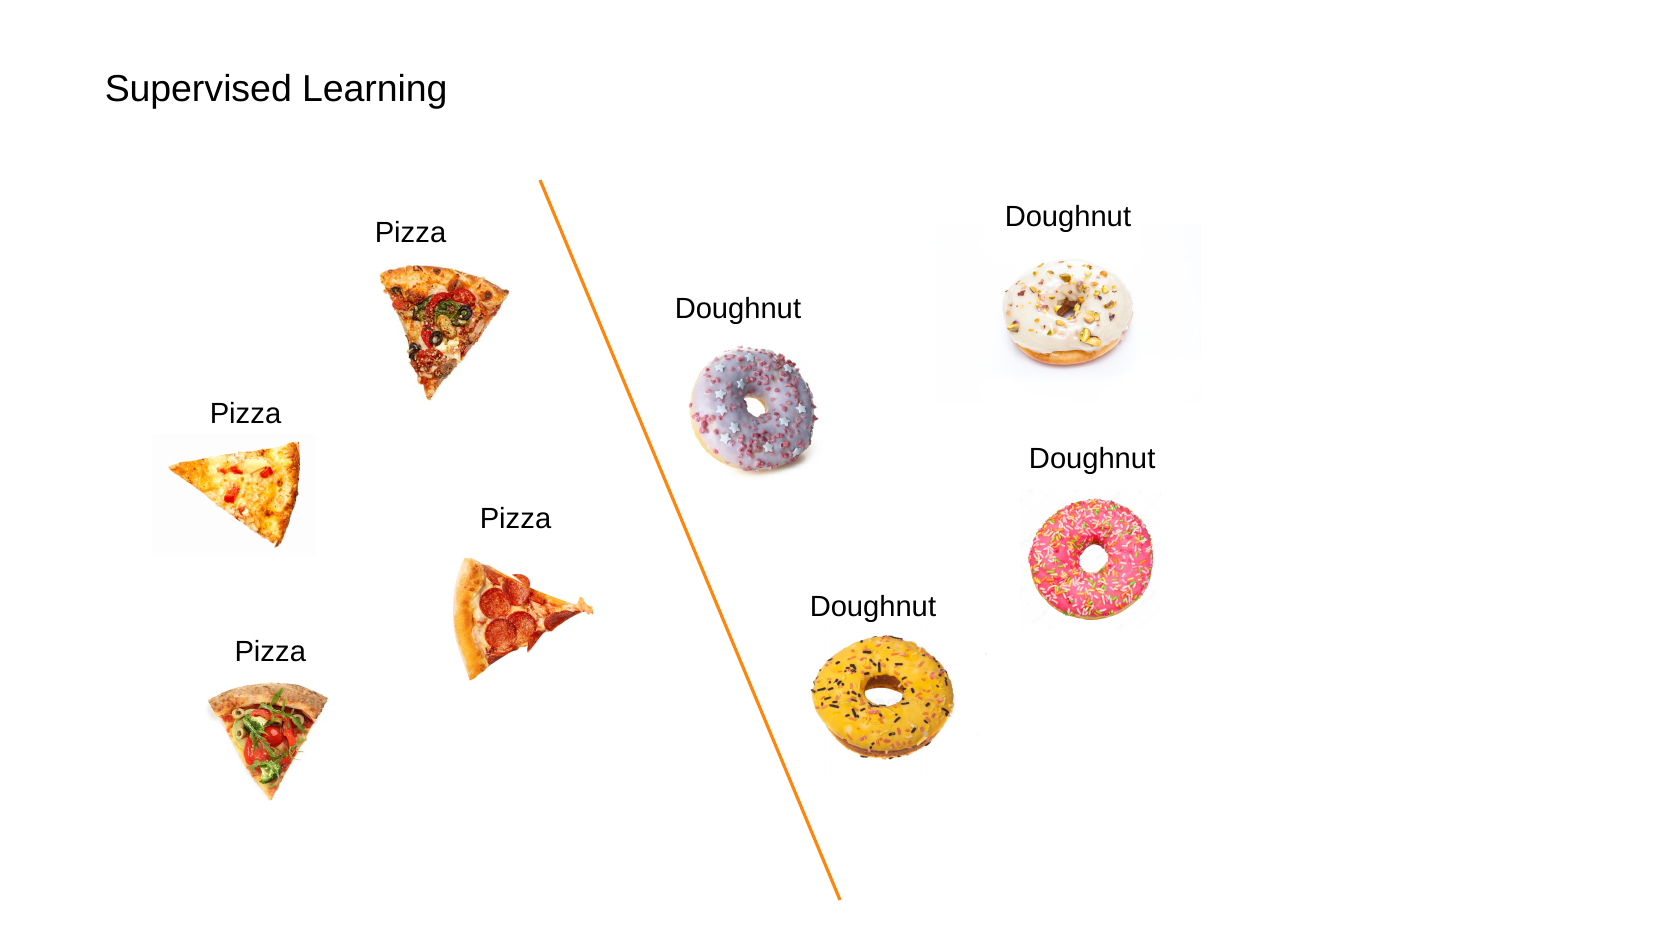

Supervised Learning
Doughnut
Pizza
Doughnut
Pizza
Doughnut
Pizza
Doughnut
Pizza